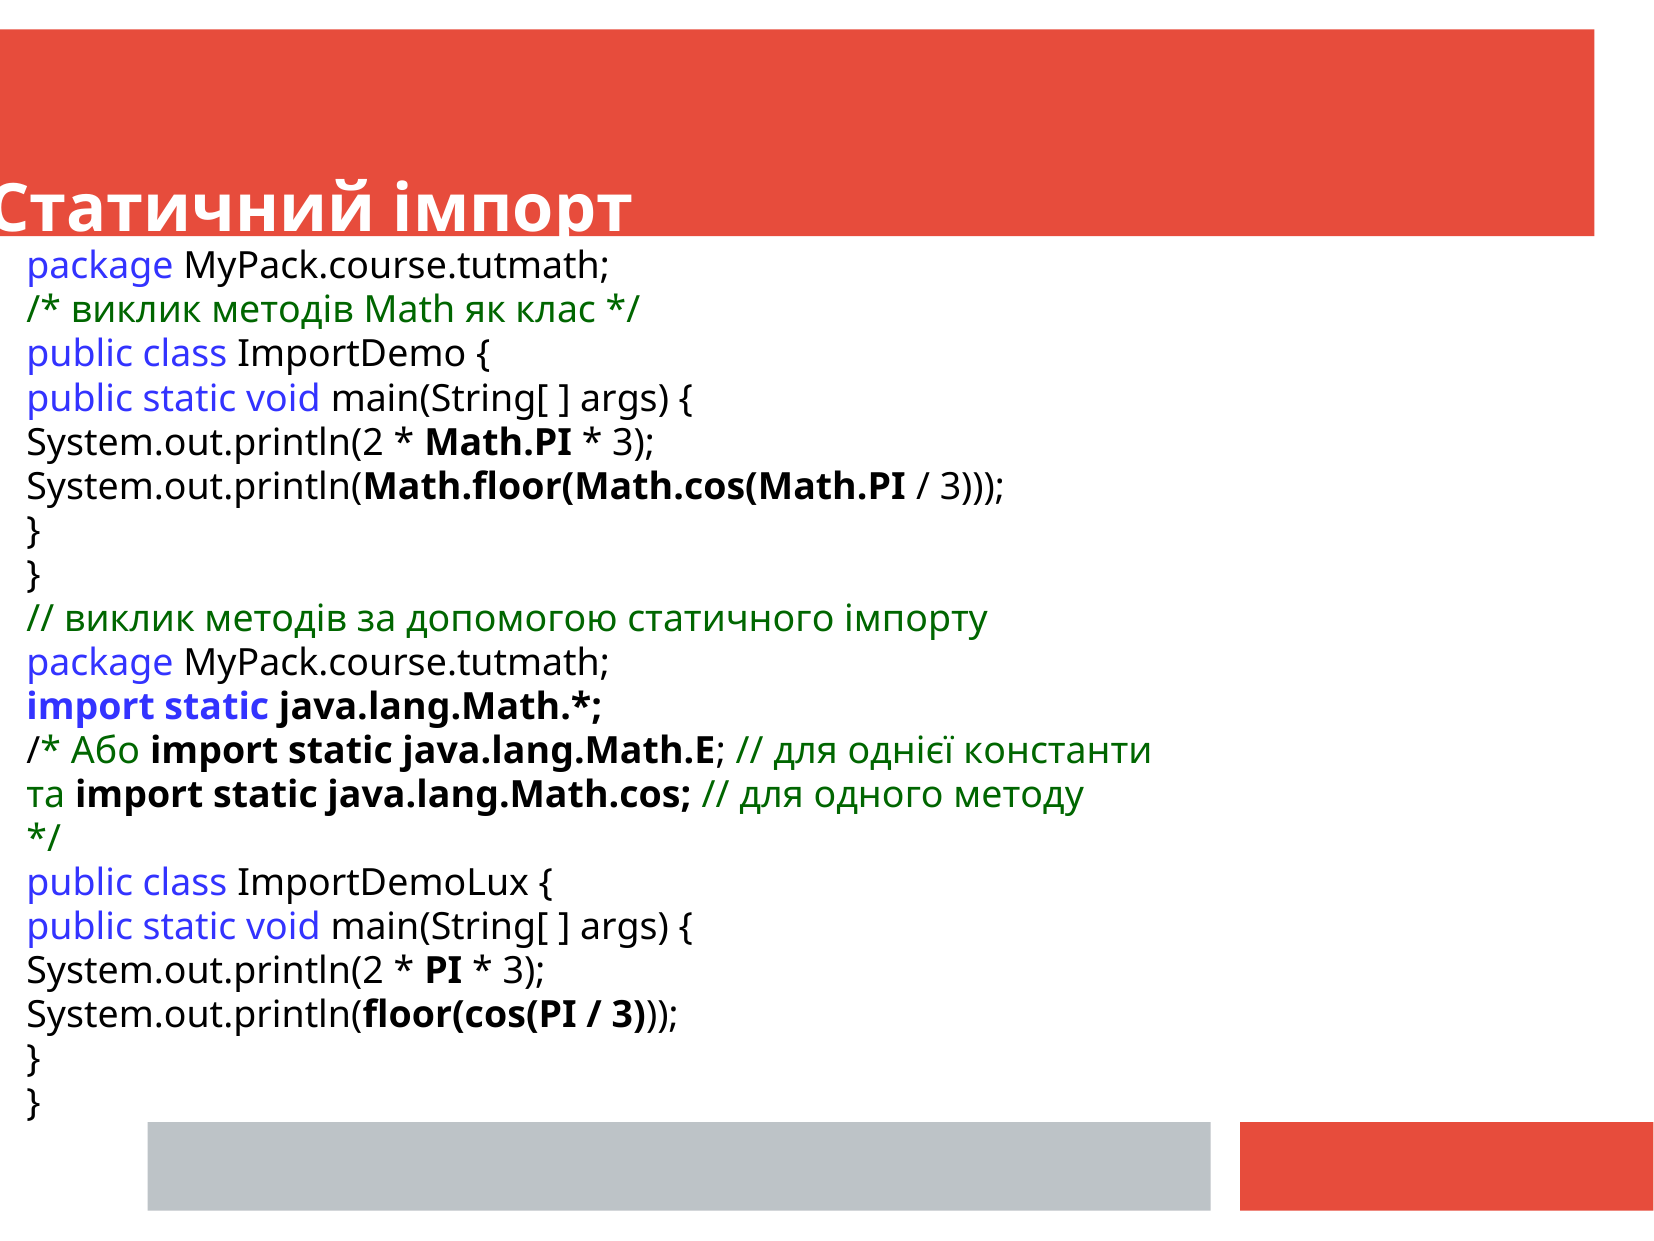

CnСтатичний імпорт
package MyPack.course.tutmath;
/* виклик методів Math як клас */
public class ImportDemo {
public static void main(String[ ] args) {
System.out.println(2 * Math.PI * 3);
System.out.println(Math.floor(Math.cos(Math.PI / 3)));
}
}
// виклик методів за допомогою статичного імпорту
package MyPack.course.tutmath;
import static java.lang.Math.*;
/* Або import static java.lang.Math.E; // для однієї константи
та import static java.lang.Math.cos; // для одного методу
*/
public class ImportDemoLux {
public static void main(String[ ] args) {
System.out.println(2 * PI * 3);
System.out.println(floor(cos(PI / 3)));
}
}